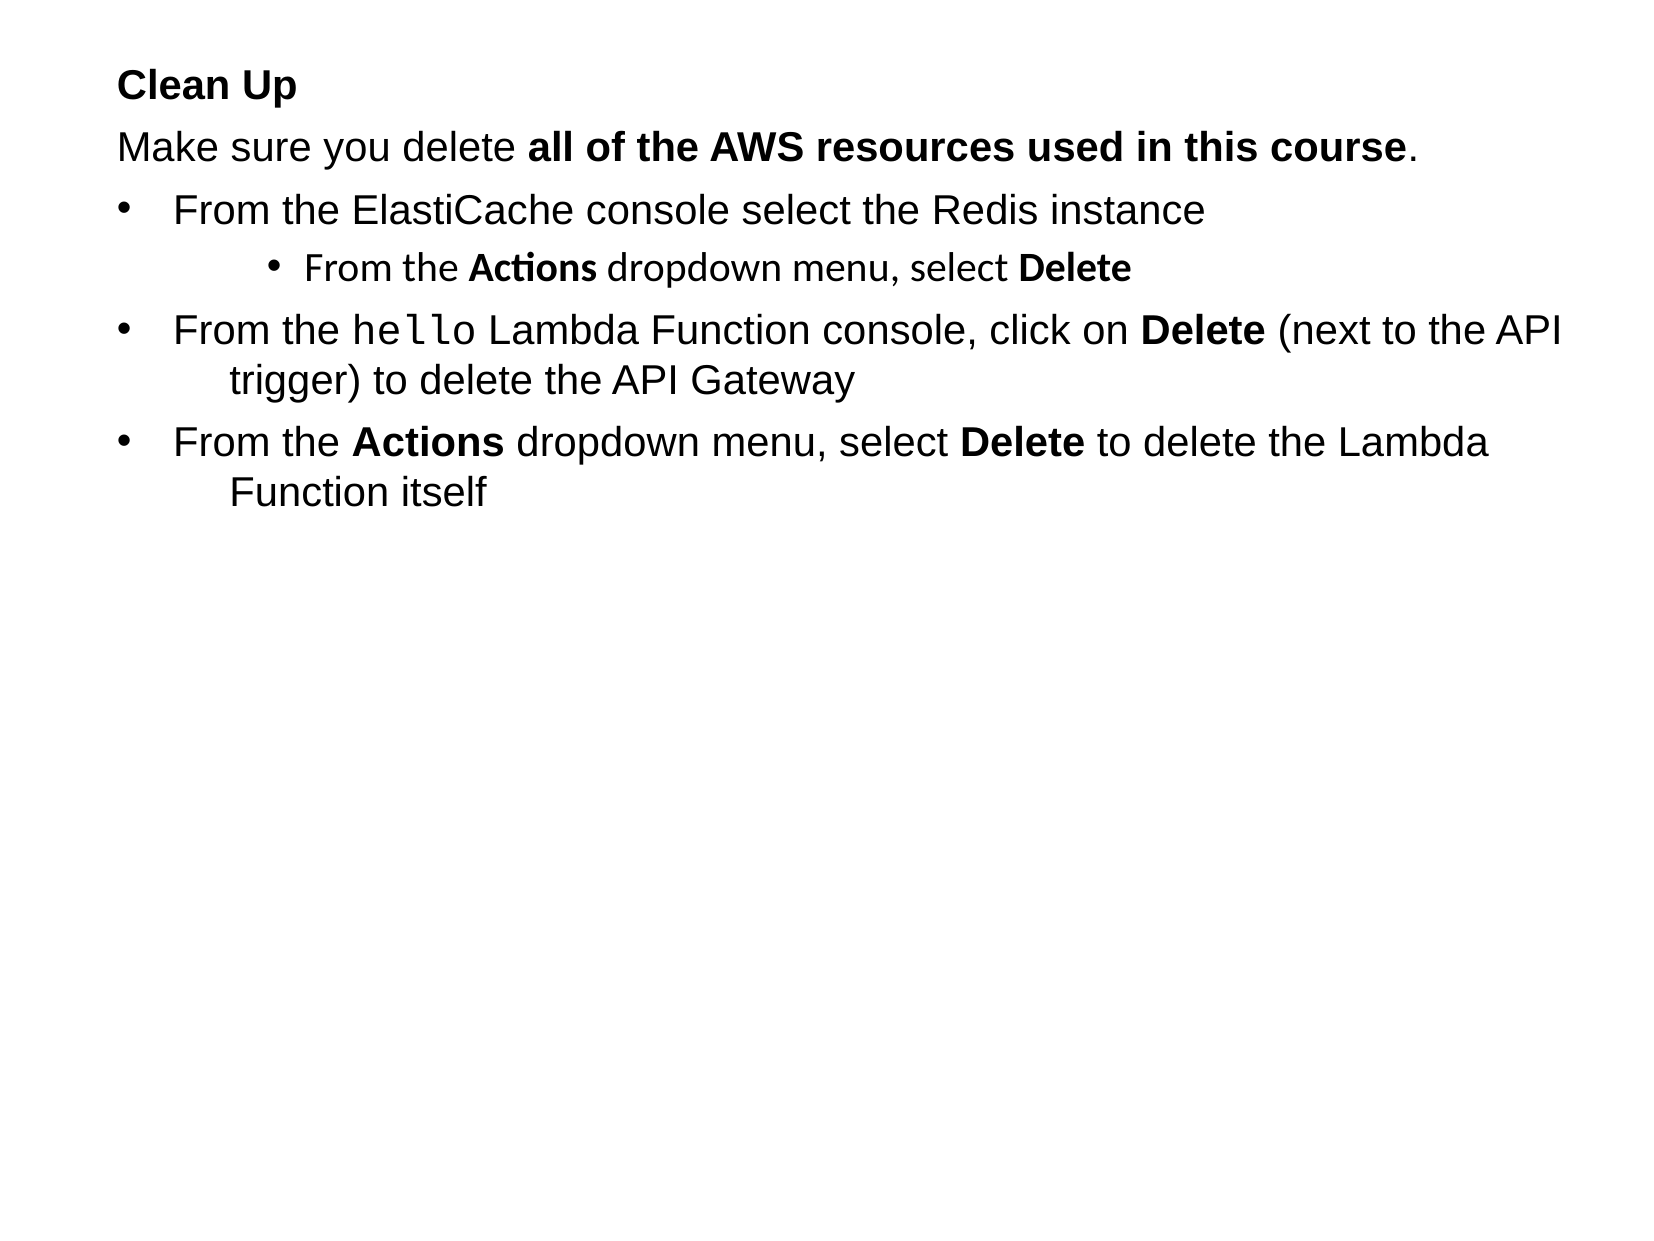

Clean Up
Make sure you delete all of the AWS resources used in this course.
From the ElastiCache console select the Redis instance
From the Actions dropdown menu, select Delete
From the hello Lambda Function console, click on Delete (next to the API trigger) to delete the API Gateway
From the Actions dropdown menu, select Delete to delete the Lambda Function itself